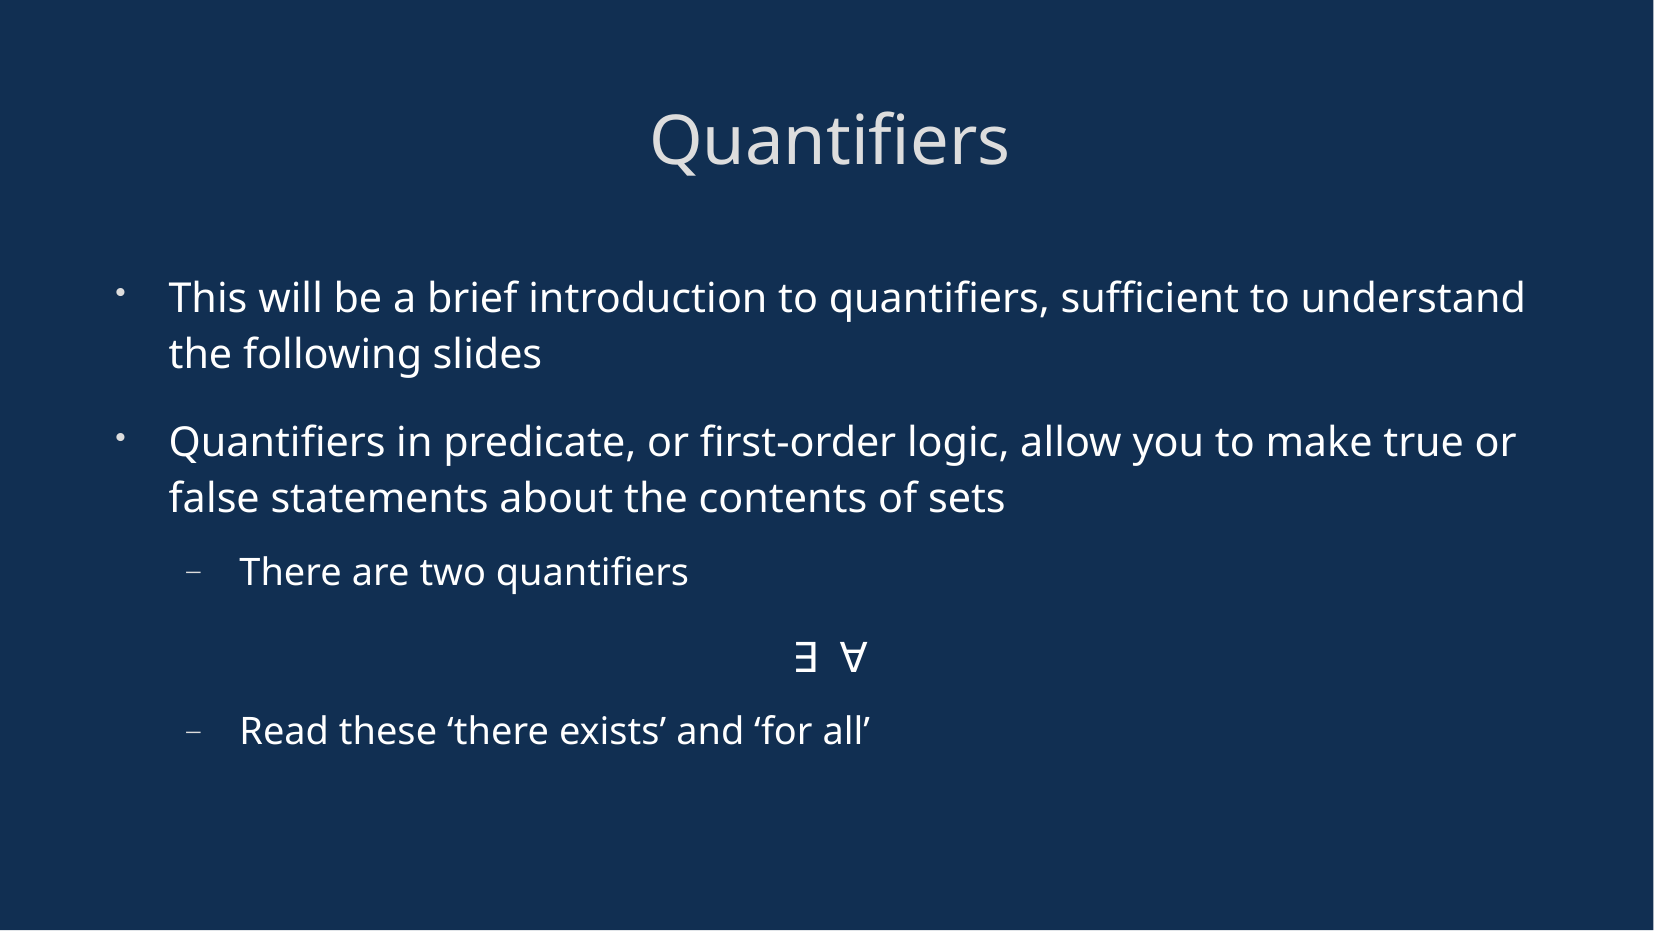

# Quantifiers
This will be a brief introduction to quantifiers, sufficient to understand the following slides
Quantifiers in predicate, or first-order logic, allow you to make true or false statements about the contents of sets
There are two quantifiers
∃ ∀
Read these ‘there exists’ and ‘for all’